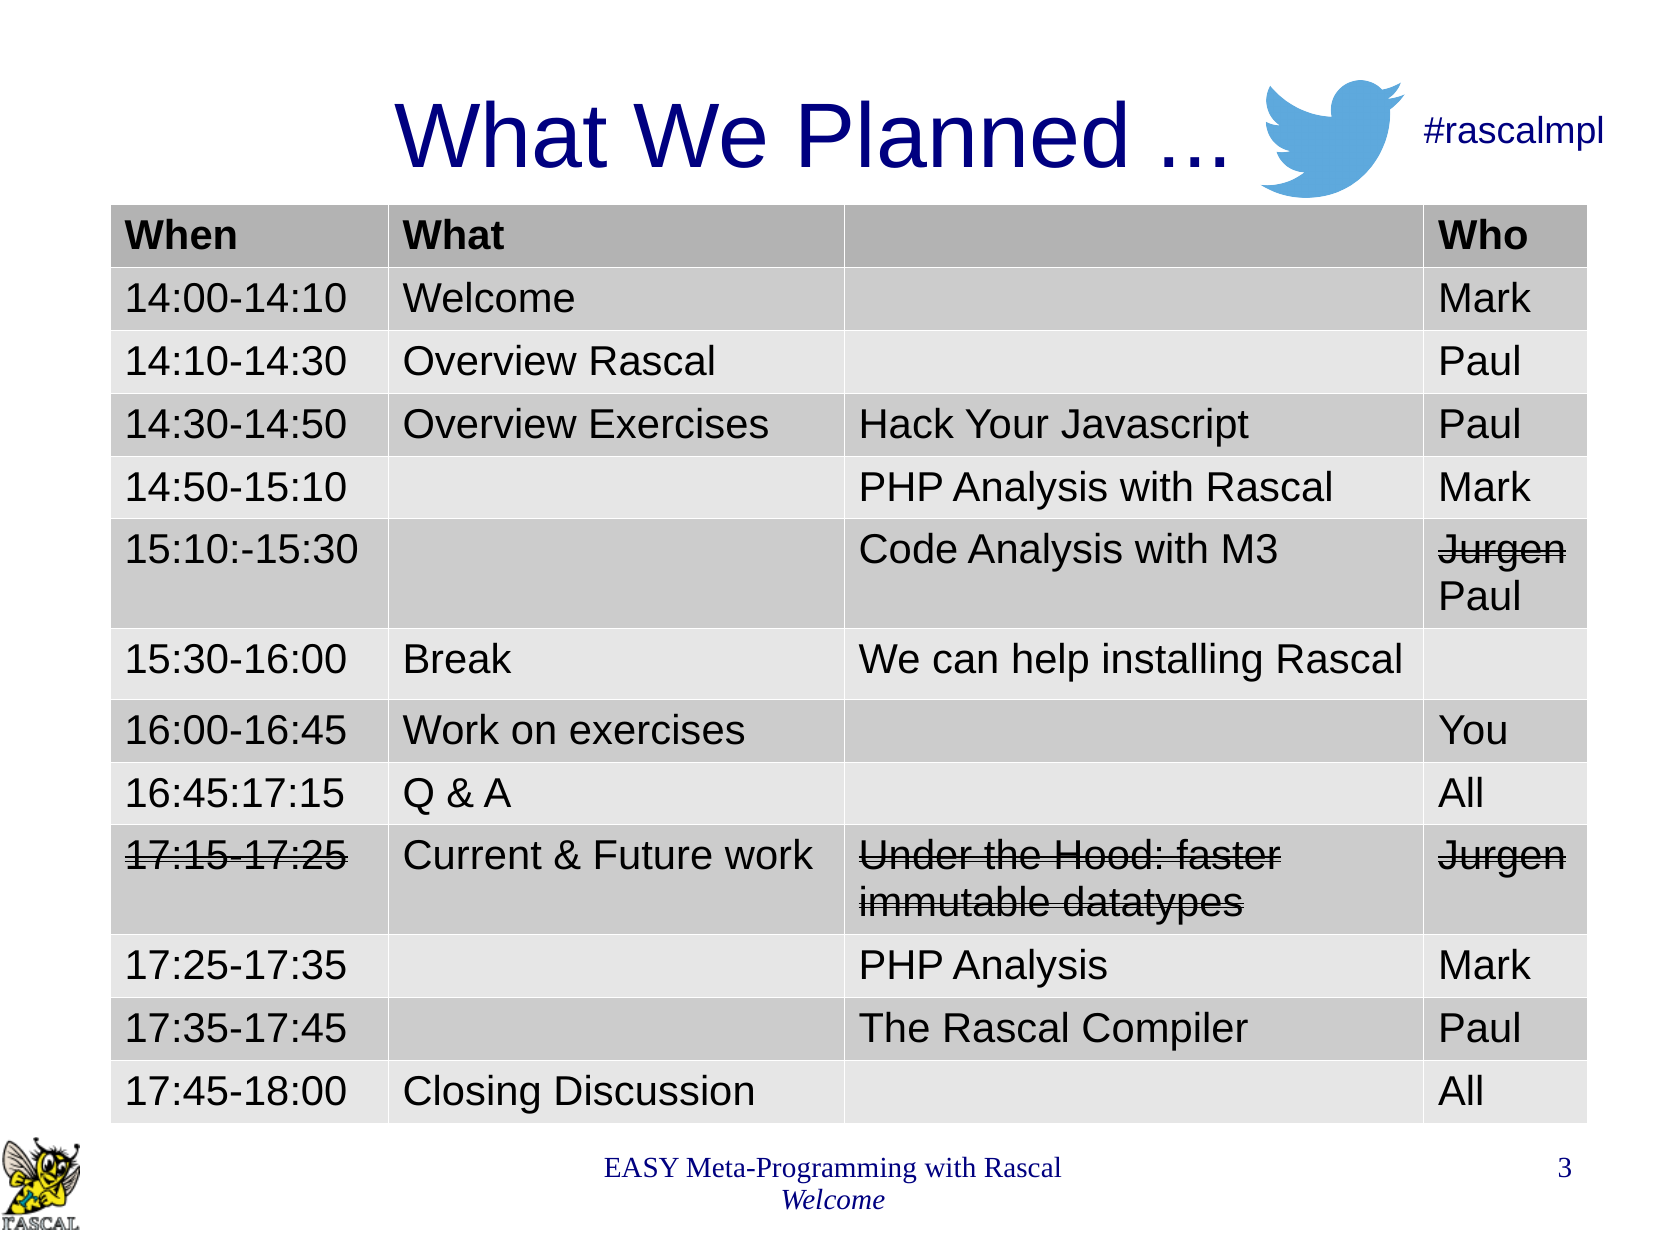

# What We Planned ...
#rascalmpl
| When | What | | Who |
| --- | --- | --- | --- |
| 14:00-14:10 | Welcome | | Mark |
| 14:10-14:30 | Overview Rascal | | Paul |
| 14:30-14:50 | Overview Exercises | Hack Your Javascript | Paul |
| 14:50-15:10 | | PHP Analysis with Rascal | Mark |
| 15:10:-15:30 | | Code Analysis with M3 | Jurgen Paul |
| 15:30-16:00 | Break | We can help installing Rascal | |
| 16:00-16:45 | Work on exercises | | You |
| 16:45:17:15 | Q & A | | All |
| 17:15-17:25 | Current & Future work | Under the Hood: faster immutable datatypes | Jurgen |
| 17:25-17:35 | | PHP Analysis | Mark |
| 17:35-17:45 | | The Rascal Compiler | Paul |
| 17:45-18:00 | Closing Discussion | | All |
3